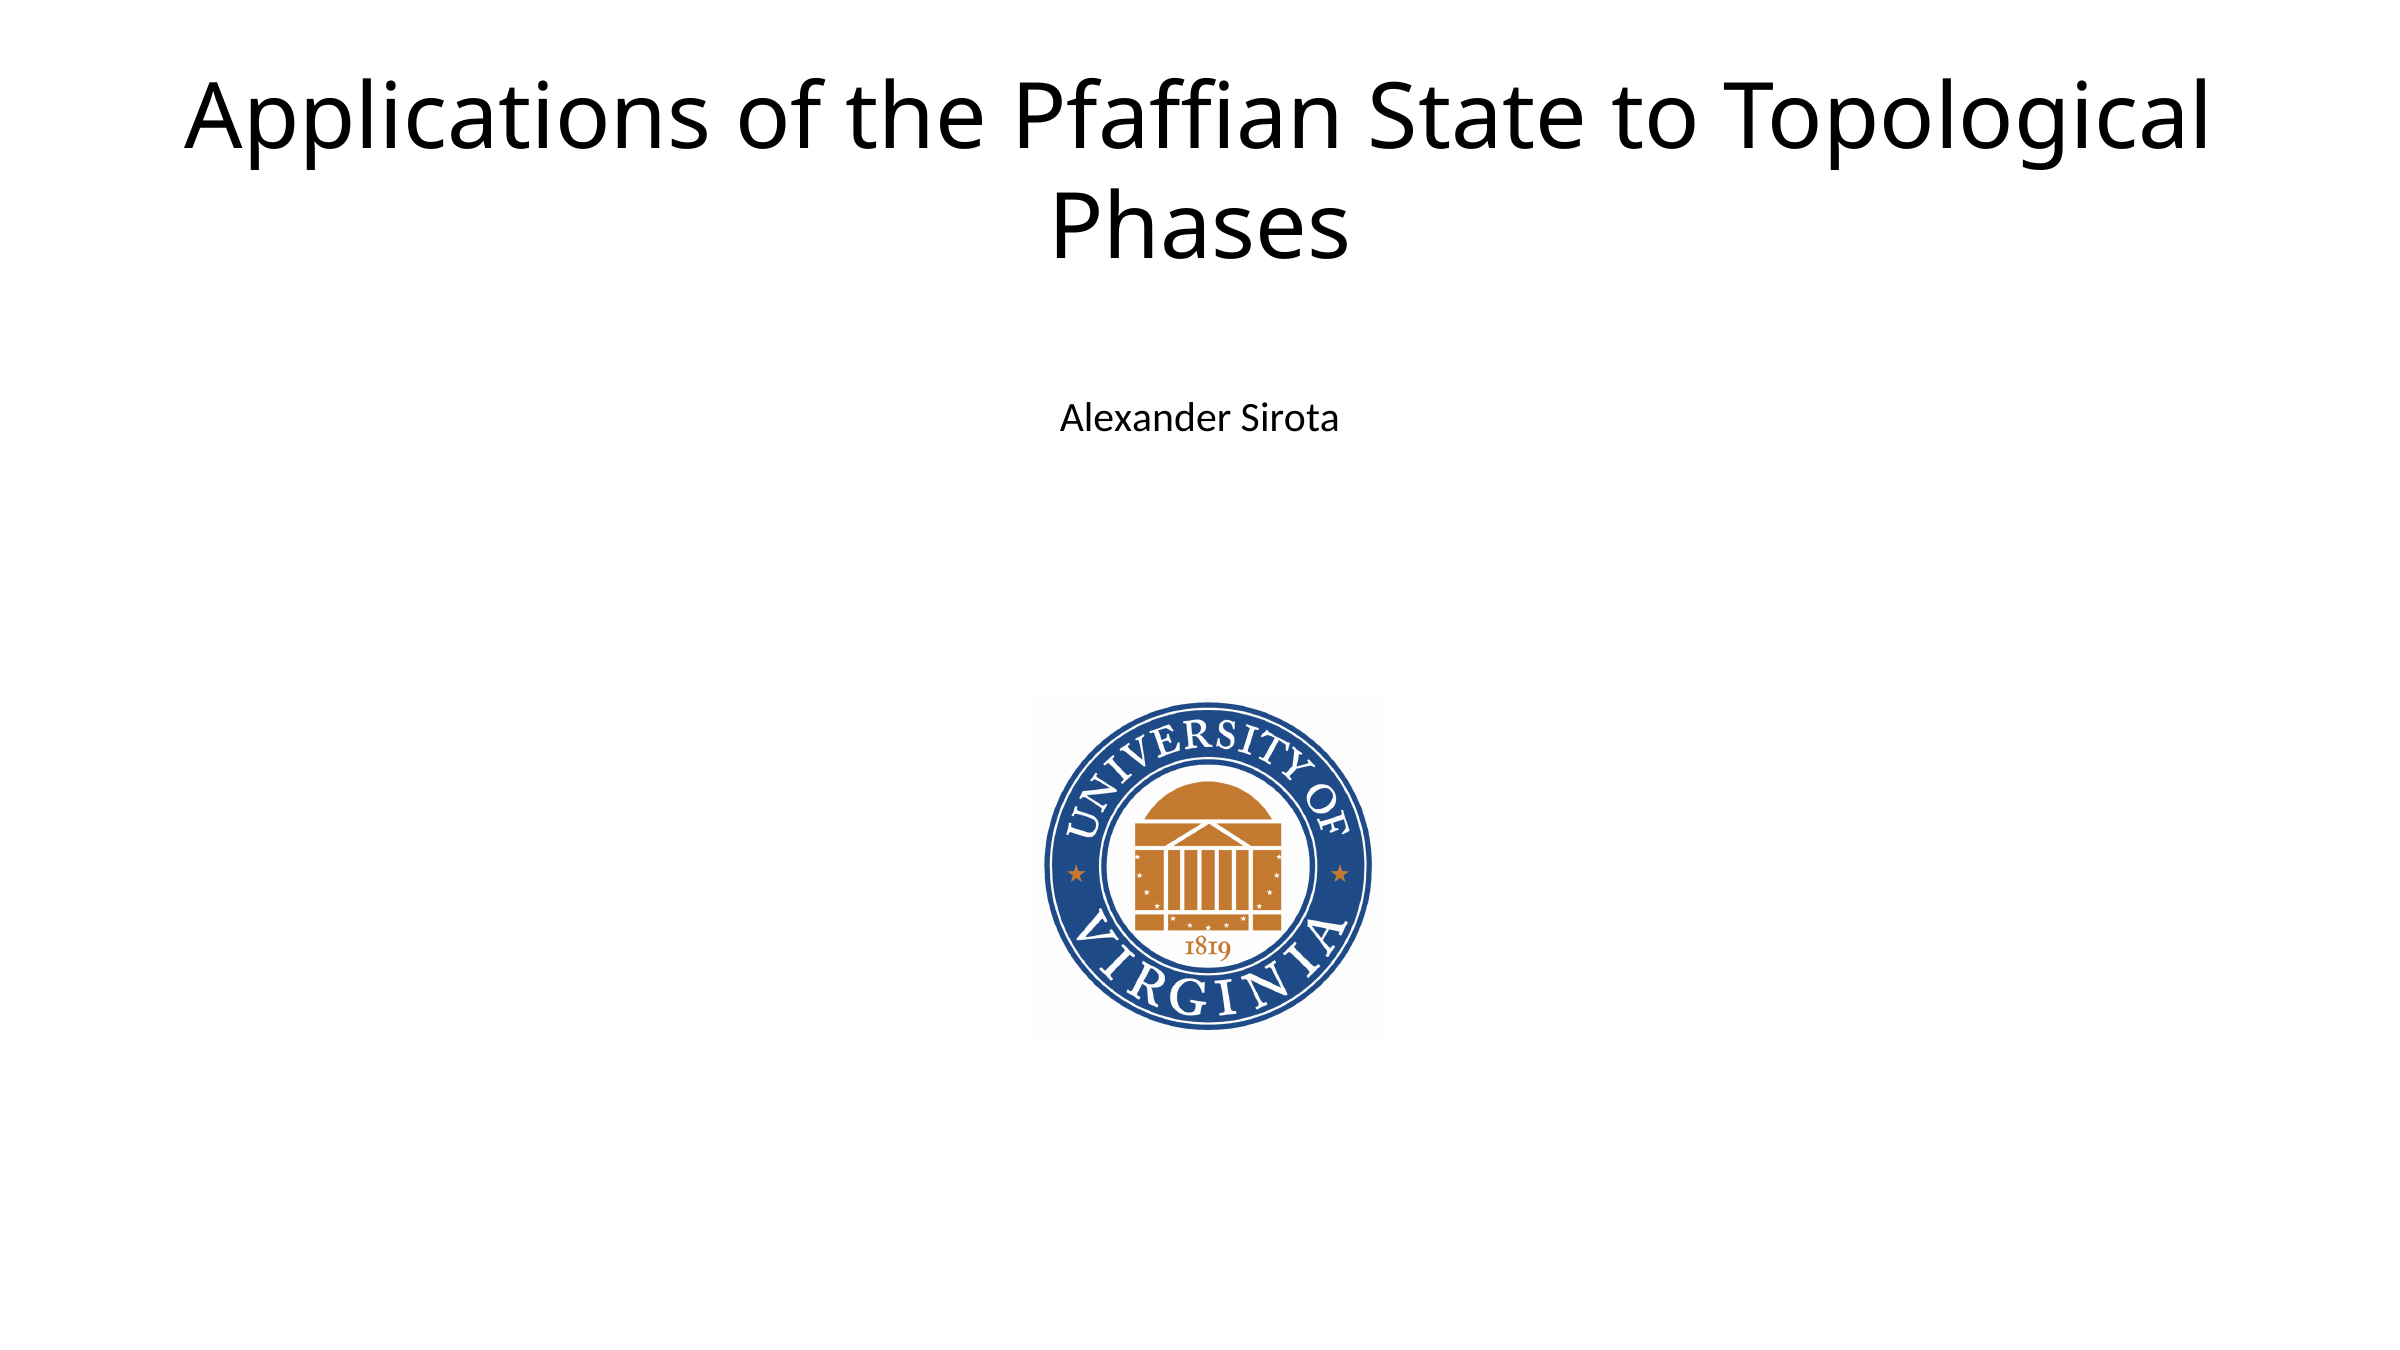

# Applications of the Pfaffian State to Topological Phases
Alexander Sirota